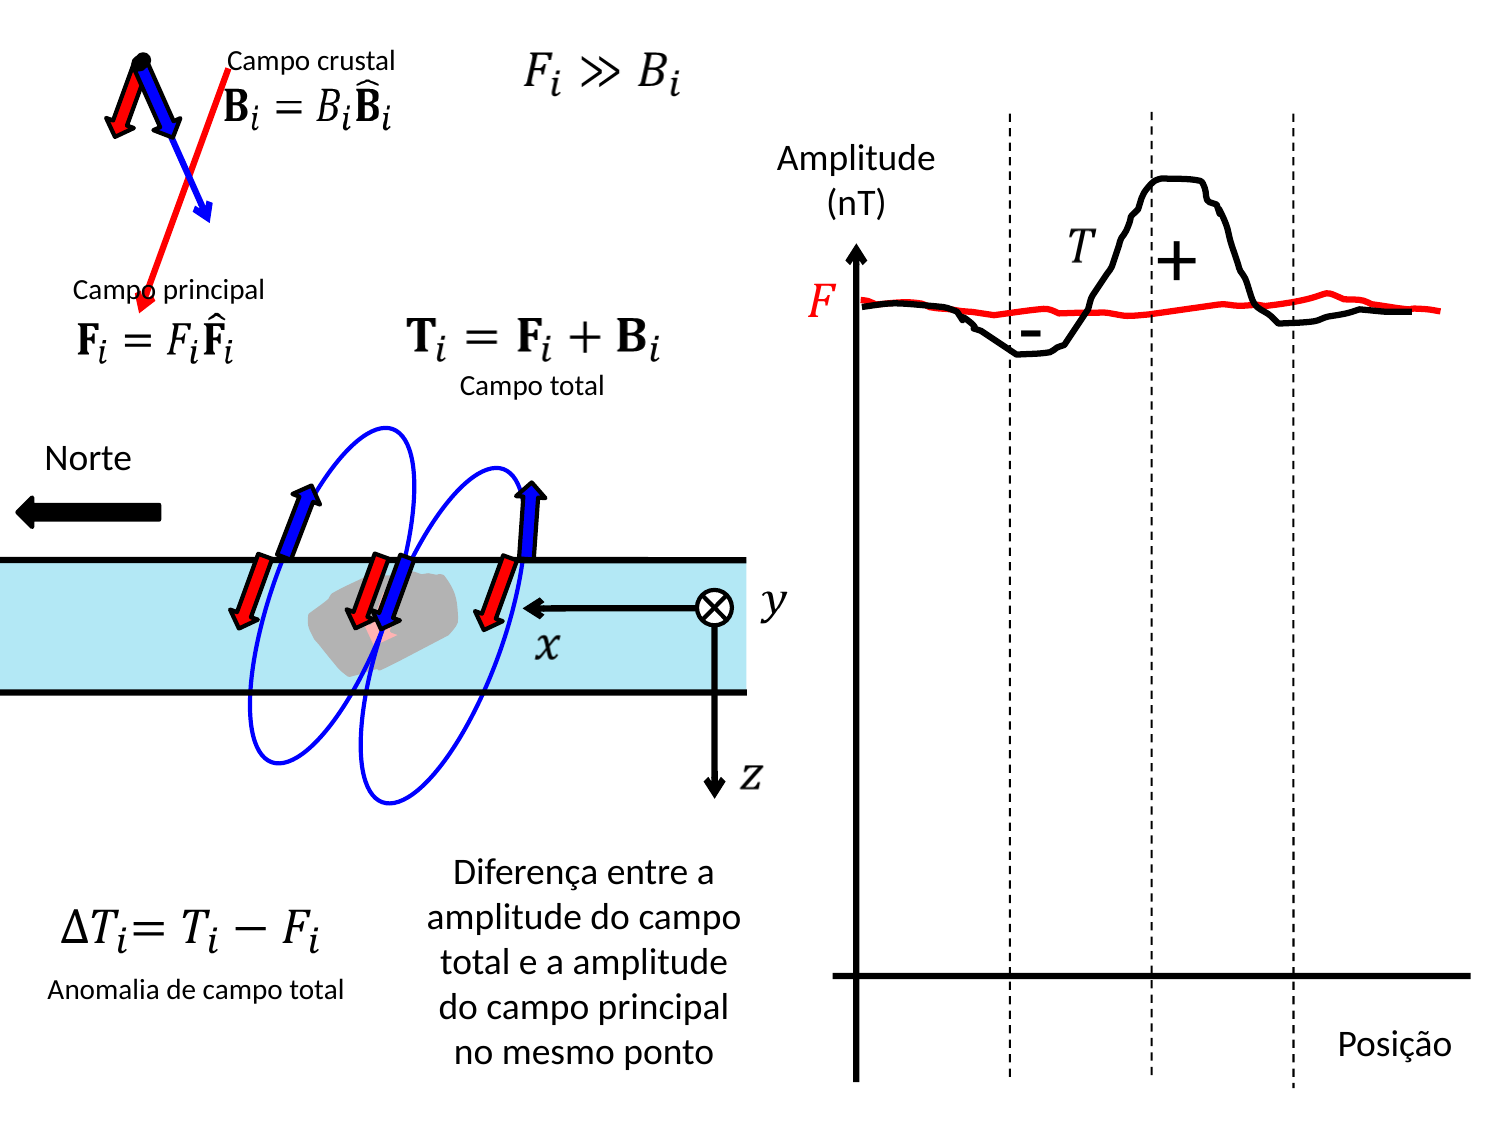

Campo crustal
Amplitude (nT)
+
Campo principal
-
Campo total
Norte
Diferença entre a amplitude do campo total e a amplitude do campo principal no mesmo ponto
Anomalia de campo total
Posição